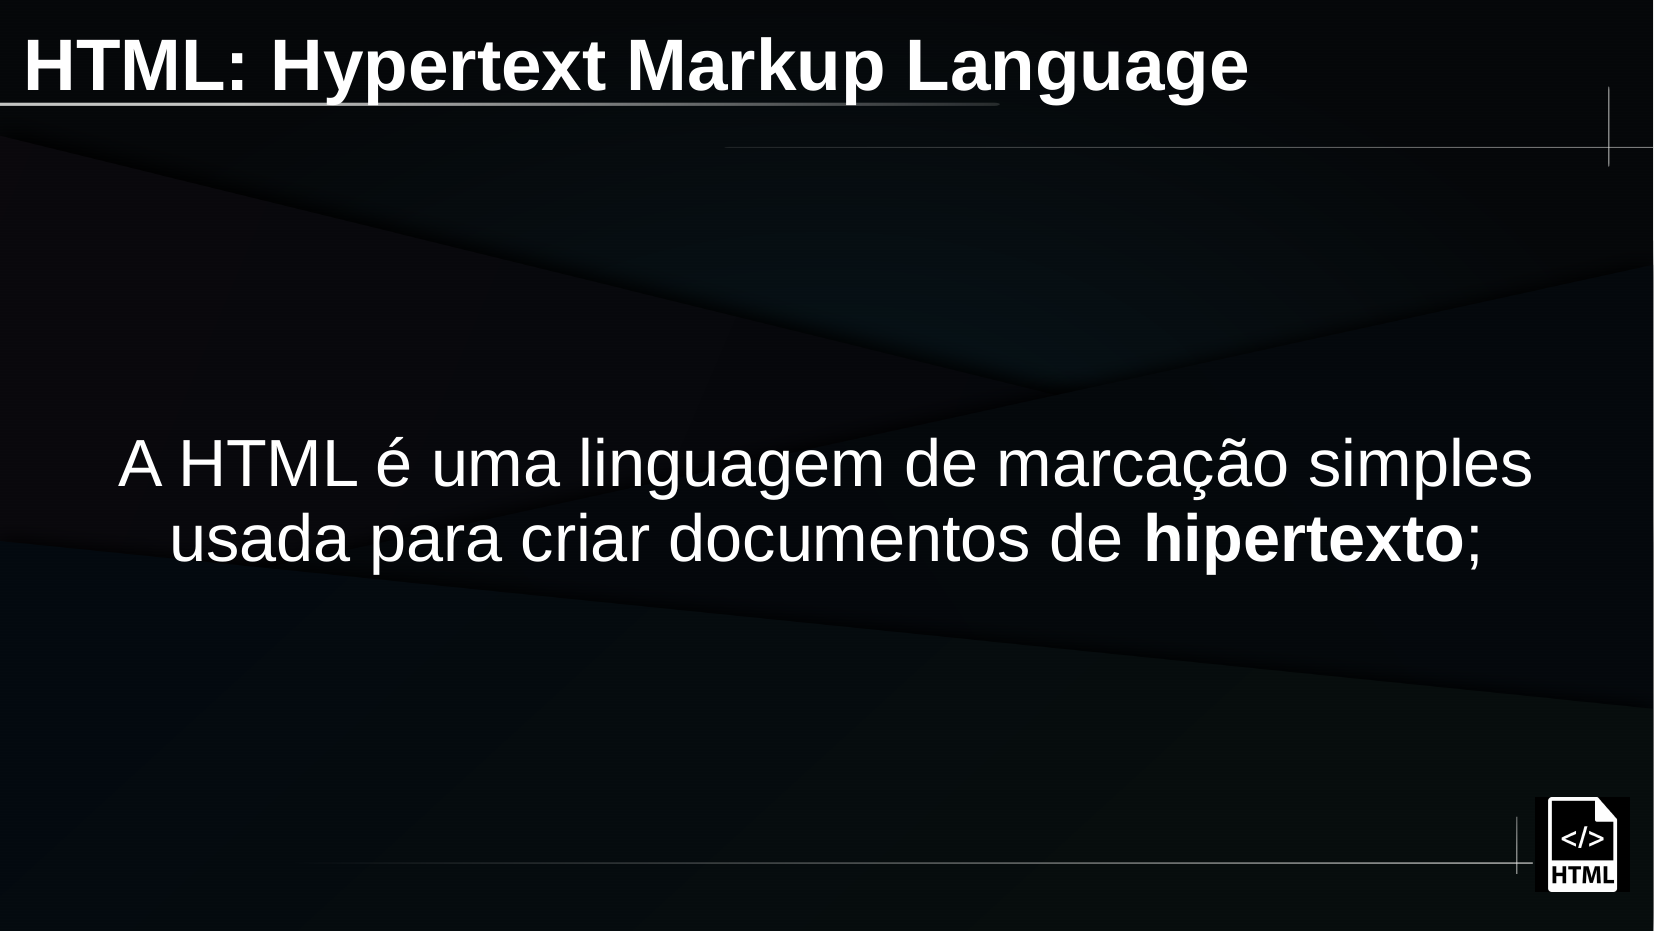

# HTML: Hypertext Markup Language
A HTML é uma linguagem de marcação simples usada para criar documentos de hipertexto;